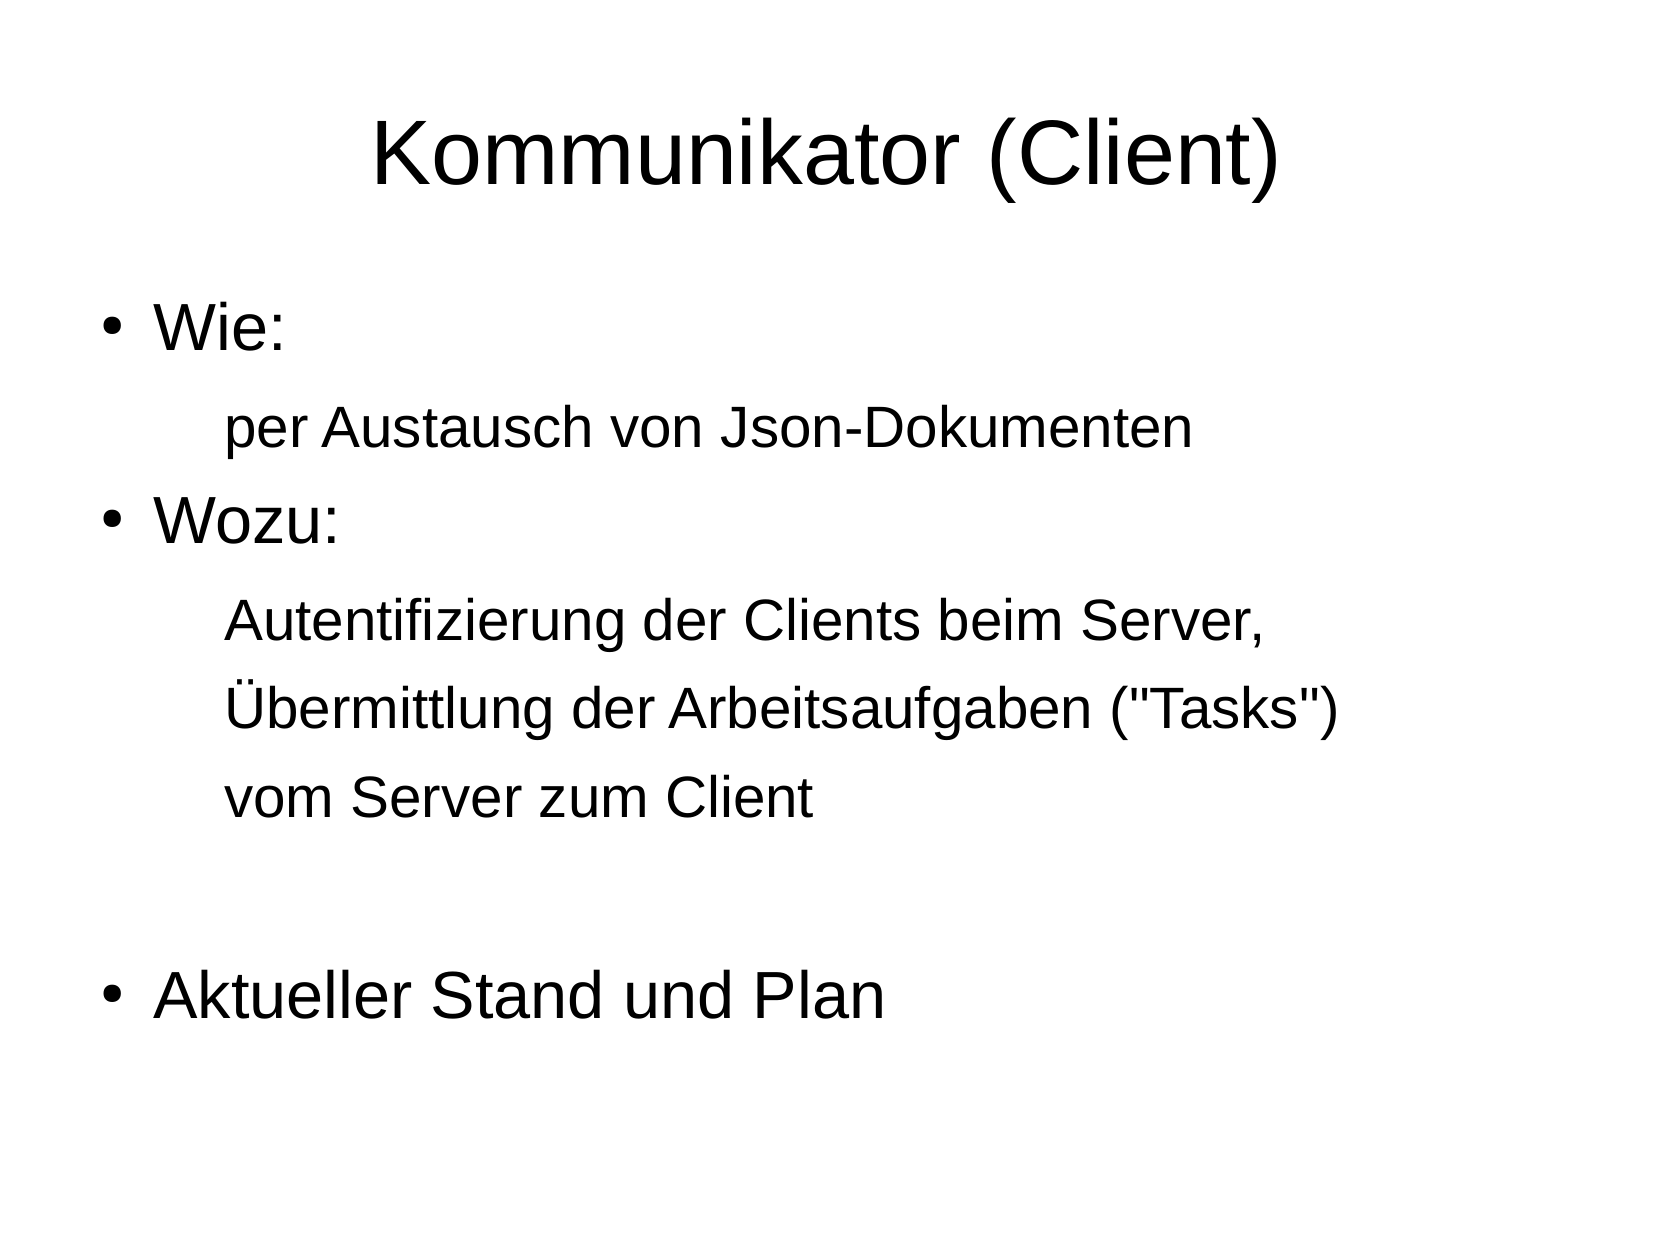

# Kommunikator (Client)
Wie:
per Austausch von Json-Dokumenten
Wozu:
Autentifizierung der Clients beim Server,
Übermittlung der Arbeitsaufgaben ("Tasks")
vom Server zum Client
Aktueller Stand und Plan